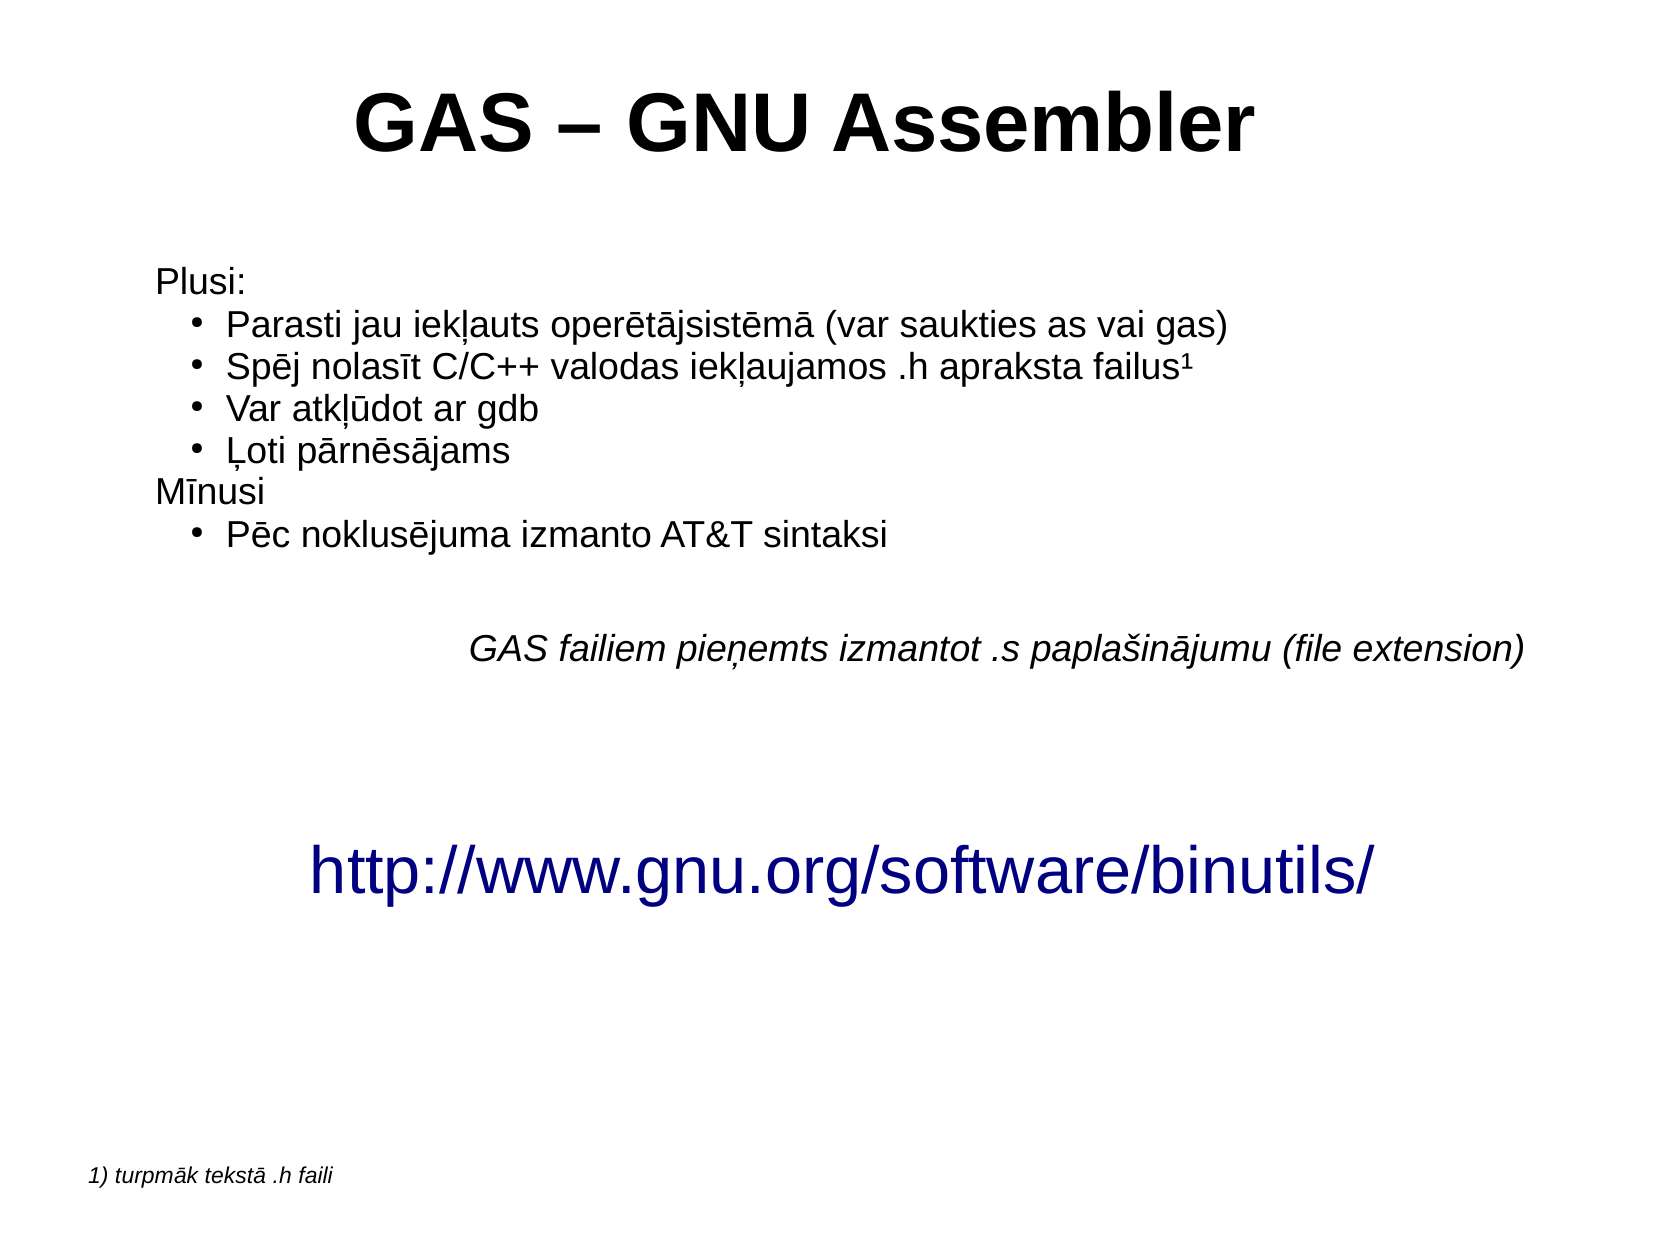

GAS – GNU Assembler
Plusi:
Parasti jau iekļauts operētājsistēmā (var saukties as vai gas)
Spēj nolasīt C/C++ valodas iekļaujamos .h apraksta failus¹
Var atkļūdot ar gdb
Ļoti pārnēsājams
Mīnusi
Pēc noklusējuma izmanto AT&T sintaksi
GAS failiem pieņemts izmantot .s paplašinājumu (file extension)
http://www.gnu.org/software/binutils/
1) turpmāk tekstā .h faili